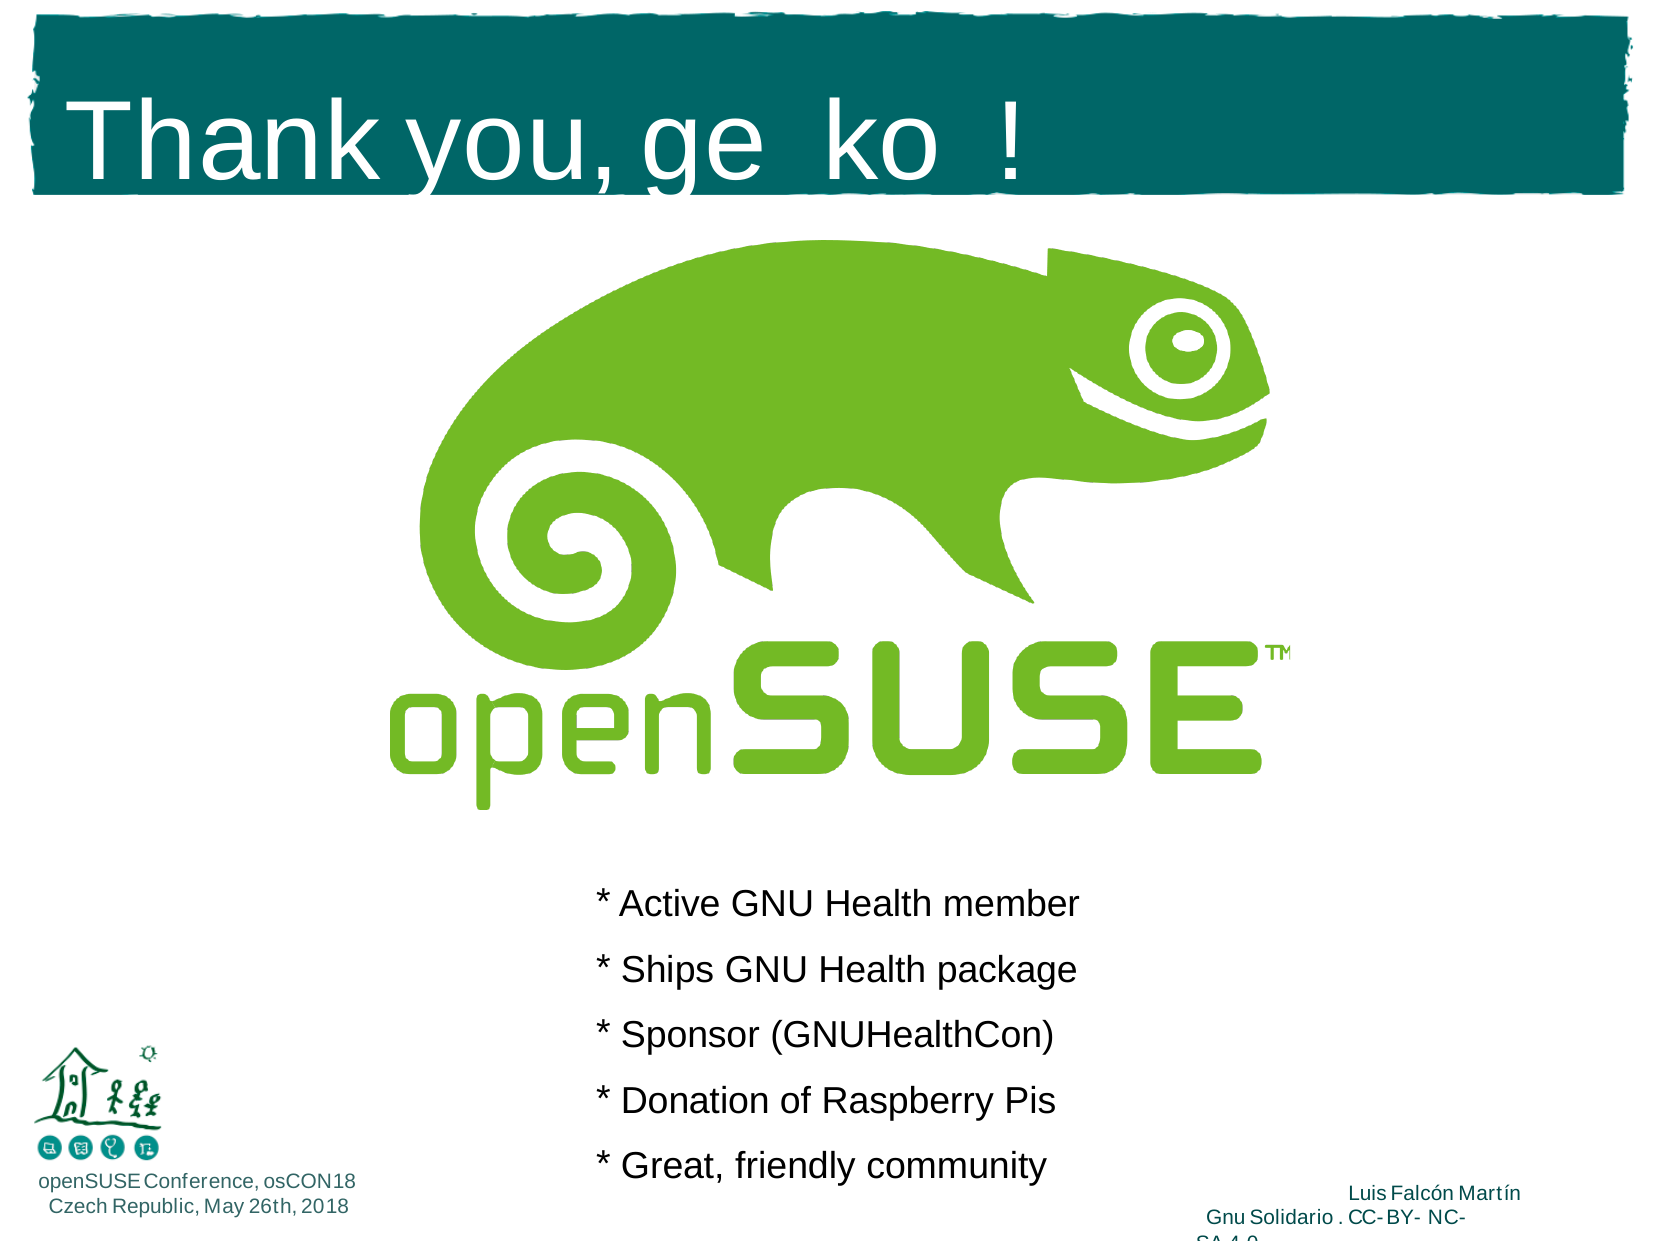

Thankyou,geko!
Active GNU Health member
Ships GNU Health package
Sponsor (GNUHealthCon)
Donation of Raspberry Pis
Great, friendly community
openSUSEConference,osCON18 CzechRepublic,May26th,2018
LuisFalcónMartín GnuSolidario.CC-BY-NC-SA4.0